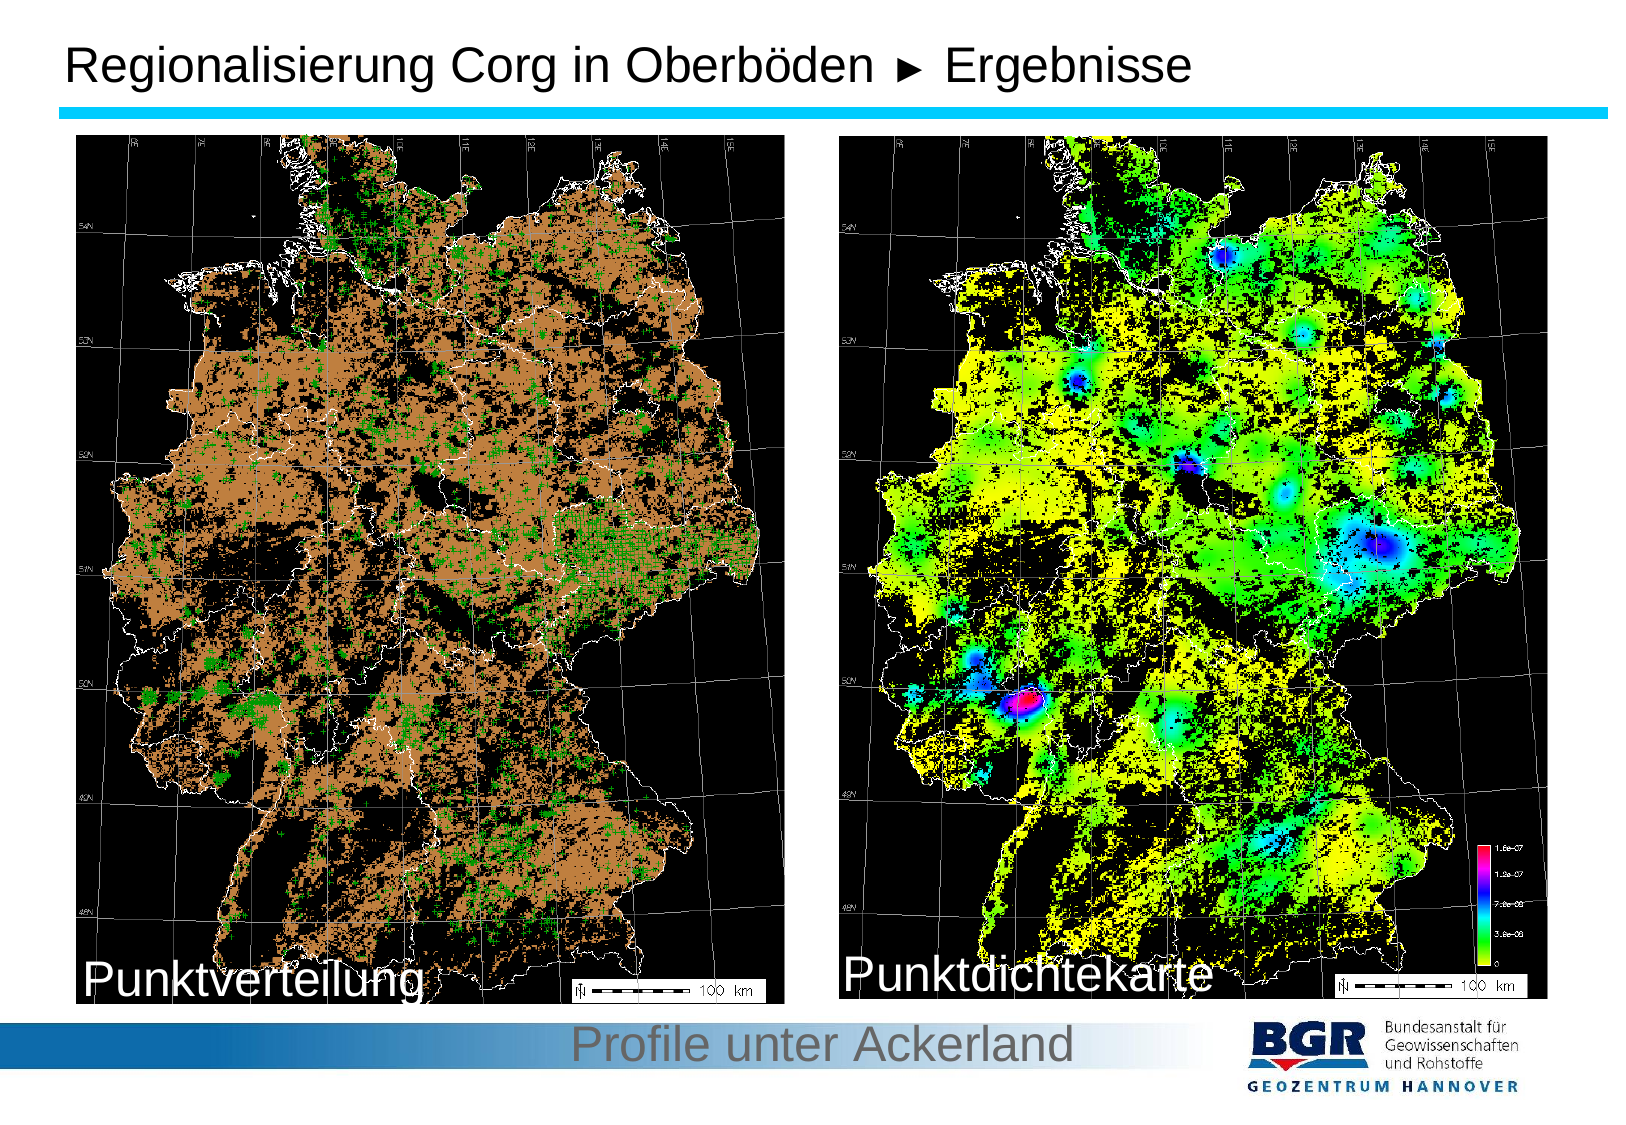

Regionalisierung Corg in Oberböden ► Ergebnisse
Punktdichtekarte
Punktverteilung
Profile unter Ackerland